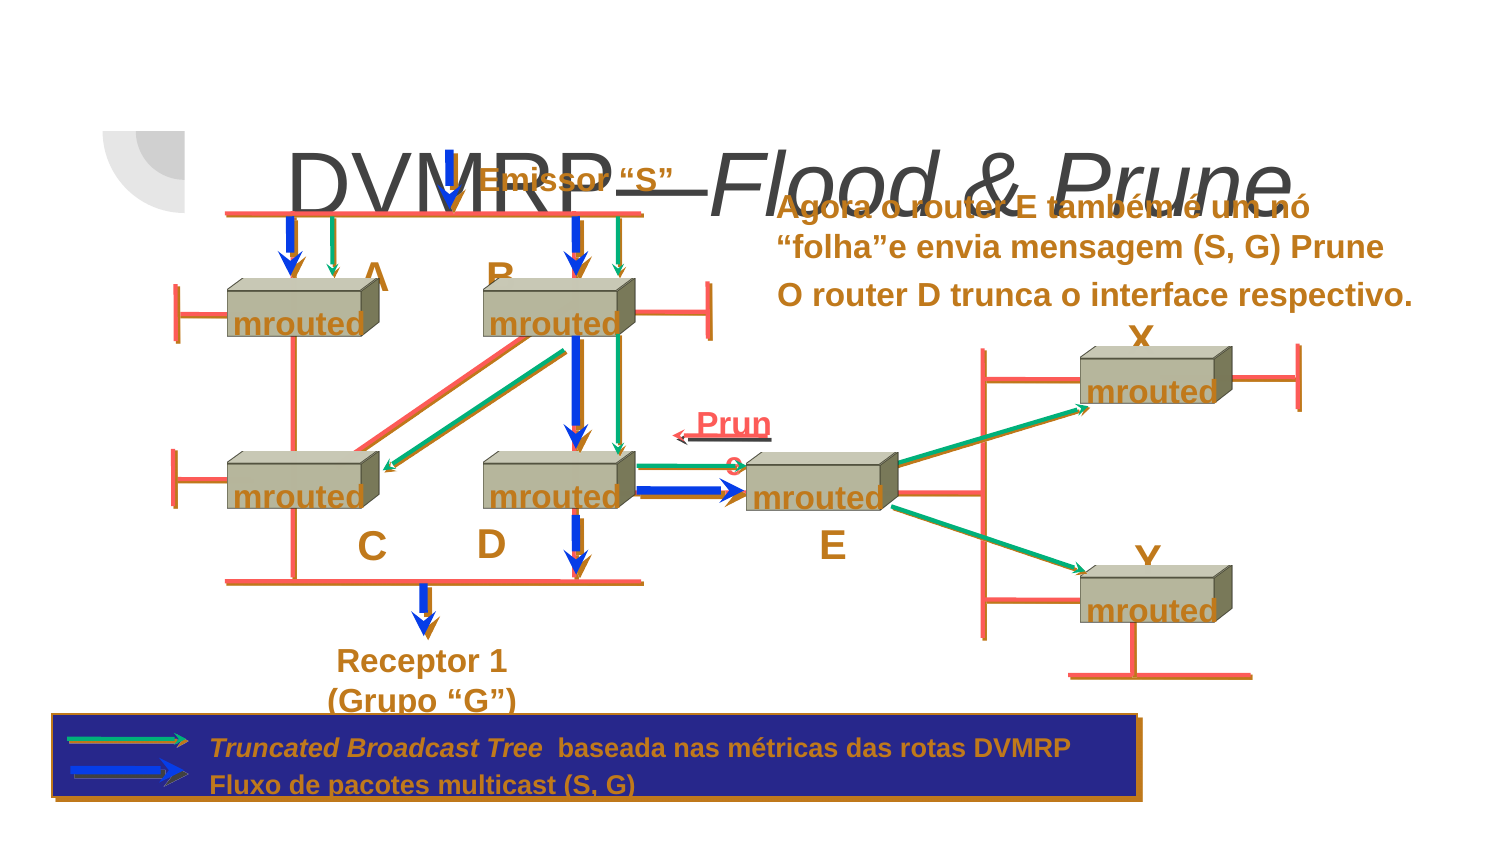

# DVMRP—Flood & Prune
Emissor “S”
Agora o router E também é um nó “folha”e envia mensagem (S, G) Prune
A
B
O router D trunca o interface respectivo.
mrouted
mrouted
X
mrouted
Prune
mrouted
mrouted
mrouted
D
E
C
Y
mrouted
Receptor 1
(Grupo “G”)
Truncated Broadcast Tree baseada nas métricas das rotas DVMRP
Fluxo de pacotes multicast (S, G)